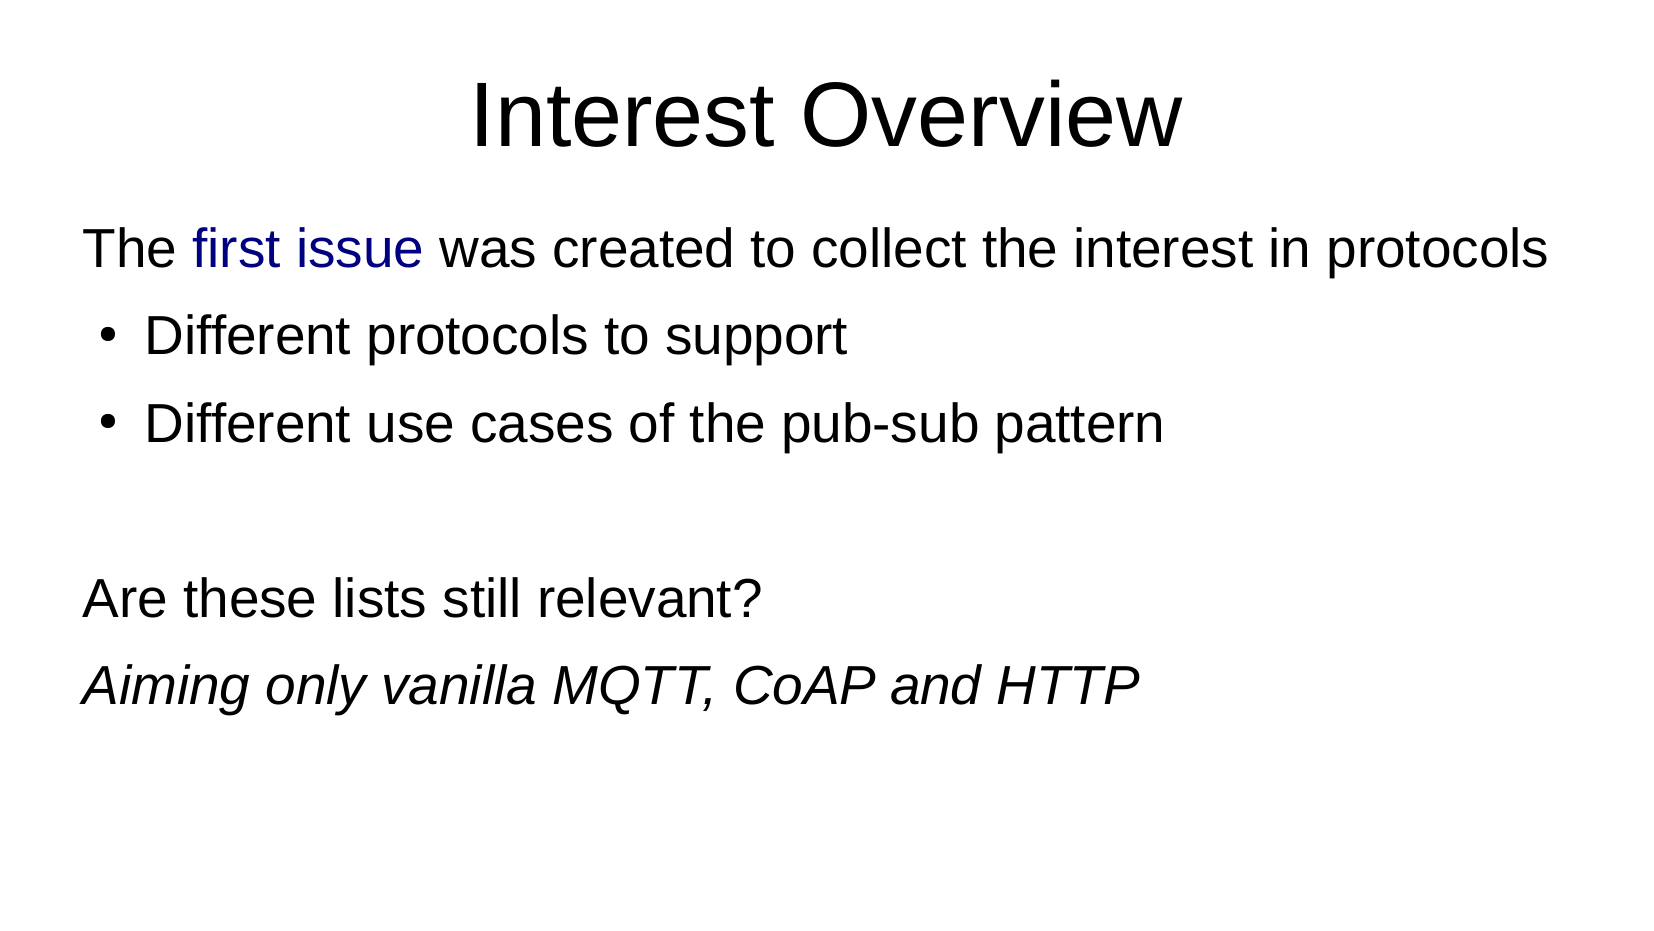

# Interest Overview
The first issue was created to collect the interest in protocols
Different protocols to support
Different use cases of the pub-sub pattern
Are these lists still relevant?
Aiming only vanilla MQTT, CoAP and HTTP